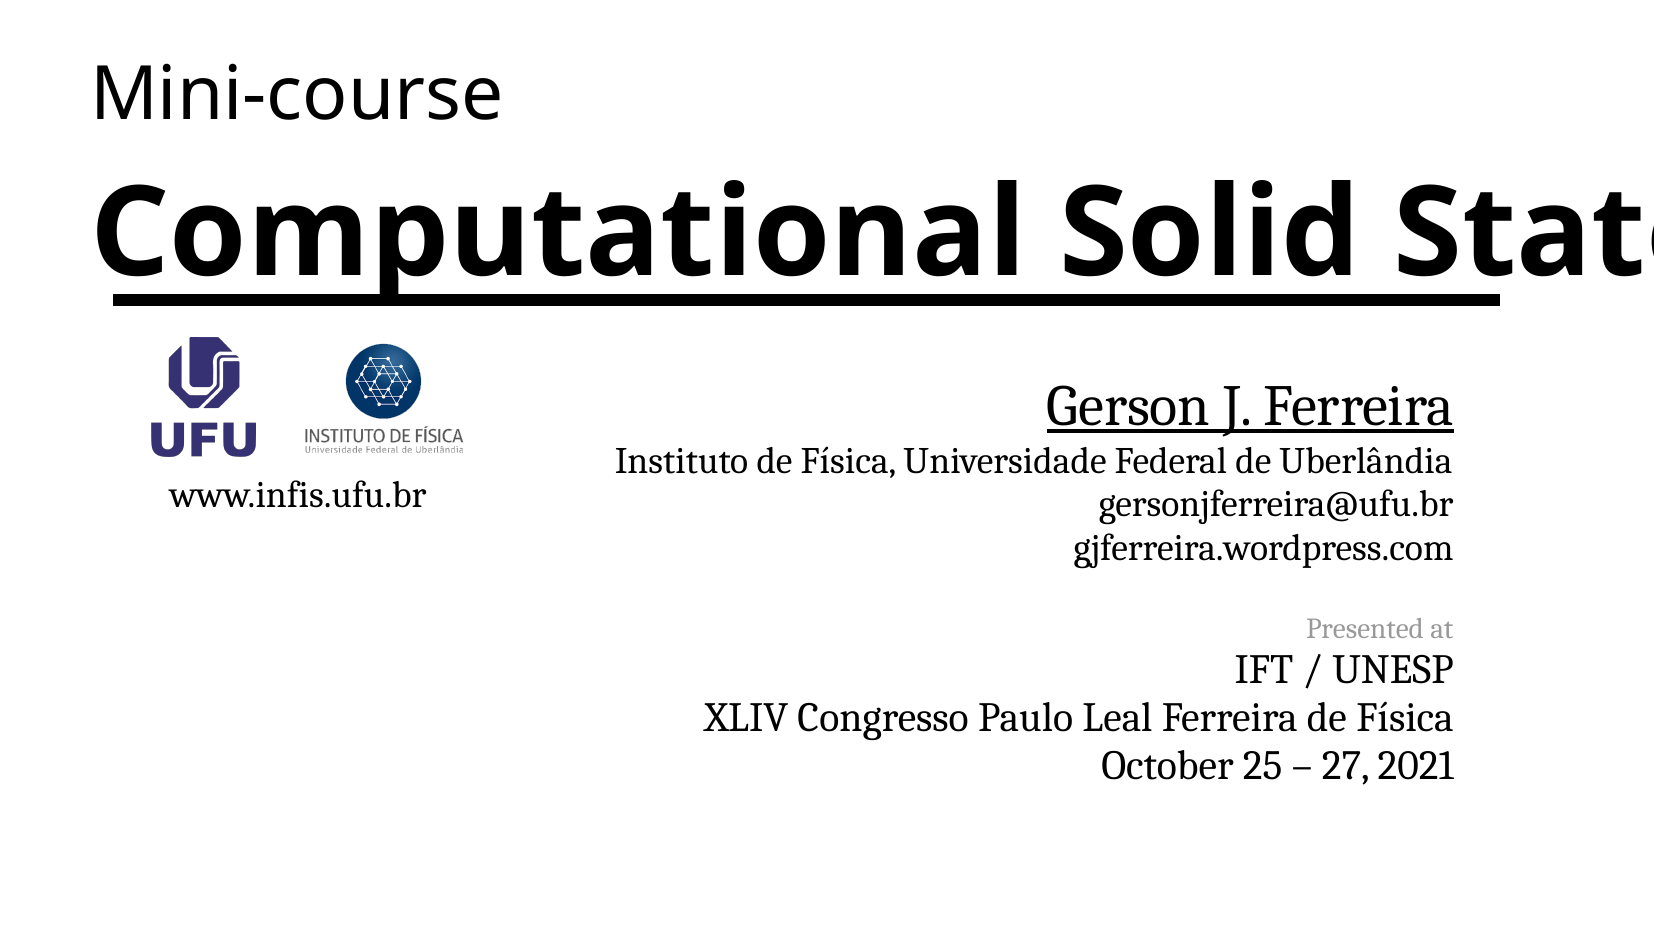

Mini-course
Computational Solid State Physics
Gerson J. Ferreira
Instituto de Física, Universidade Federal de Uberlândia
gersonjferreira@ufu.br
gjferreira.wordpress.com
Presented at
IFT / UNESP
XLIV Congresso Paulo Leal Ferreira de Física
October 25 – 27, 2021
www.infis.ufu.br